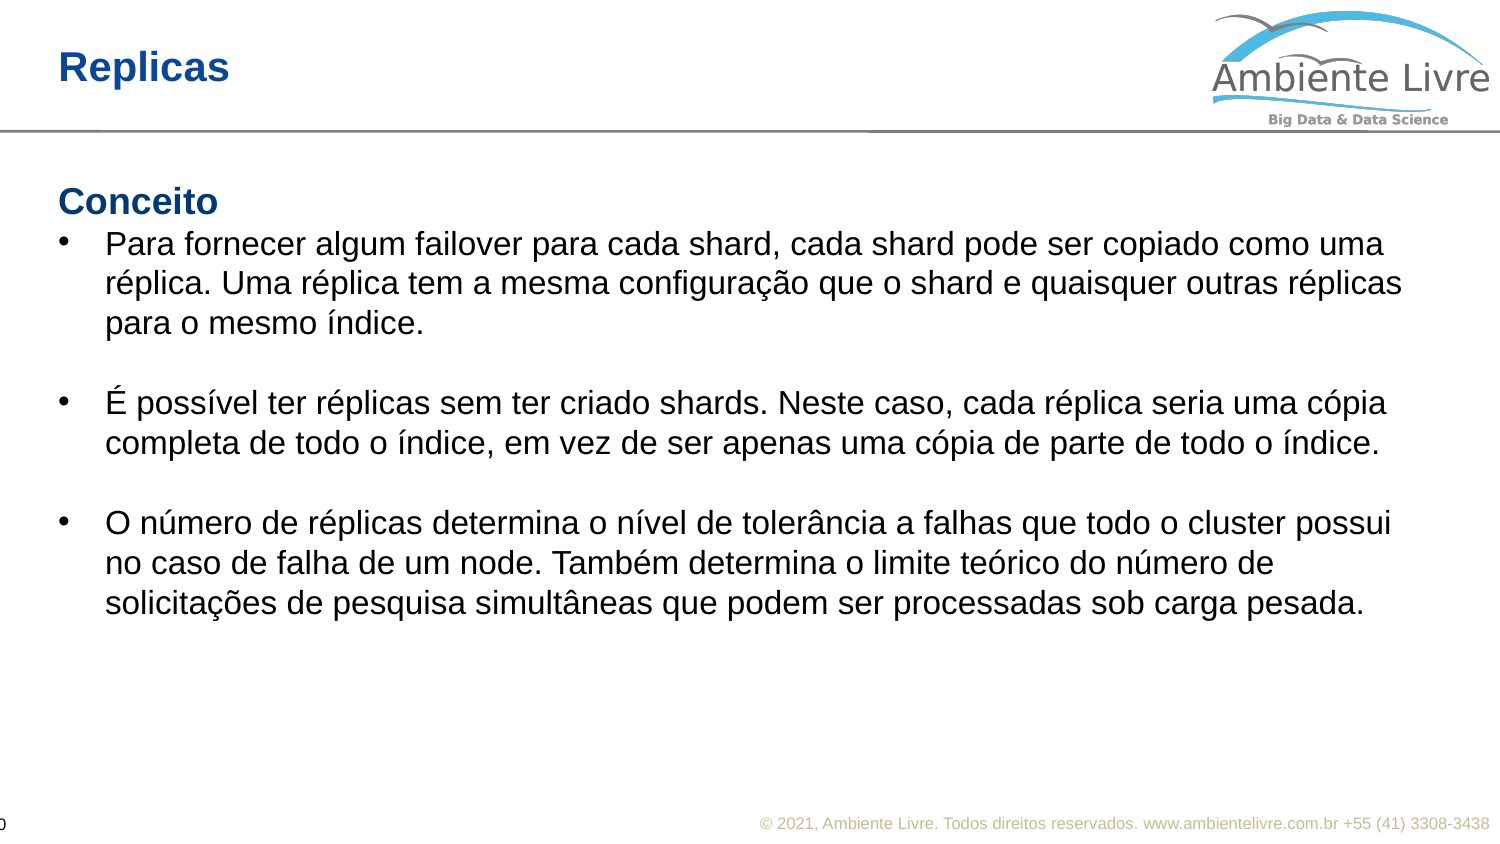

# Replicas
Conceito
Para fornecer algum failover para cada shard, cada shard pode ser copiado como uma réplica. Uma réplica tem a mesma configuração que o shard e quaisquer outras réplicas para o mesmo índice.
É possível ter réplicas sem ter criado shards. Neste caso, cada réplica seria uma cópia completa de todo o índice, em vez de ser apenas uma cópia de parte de todo o índice.
O número de réplicas determina o nível de tolerância a falhas que todo o cluster possui no caso de falha de um node. Também determina o limite teórico do número de solicitações de pesquisa simultâneas que podem ser processadas sob carga pesada.